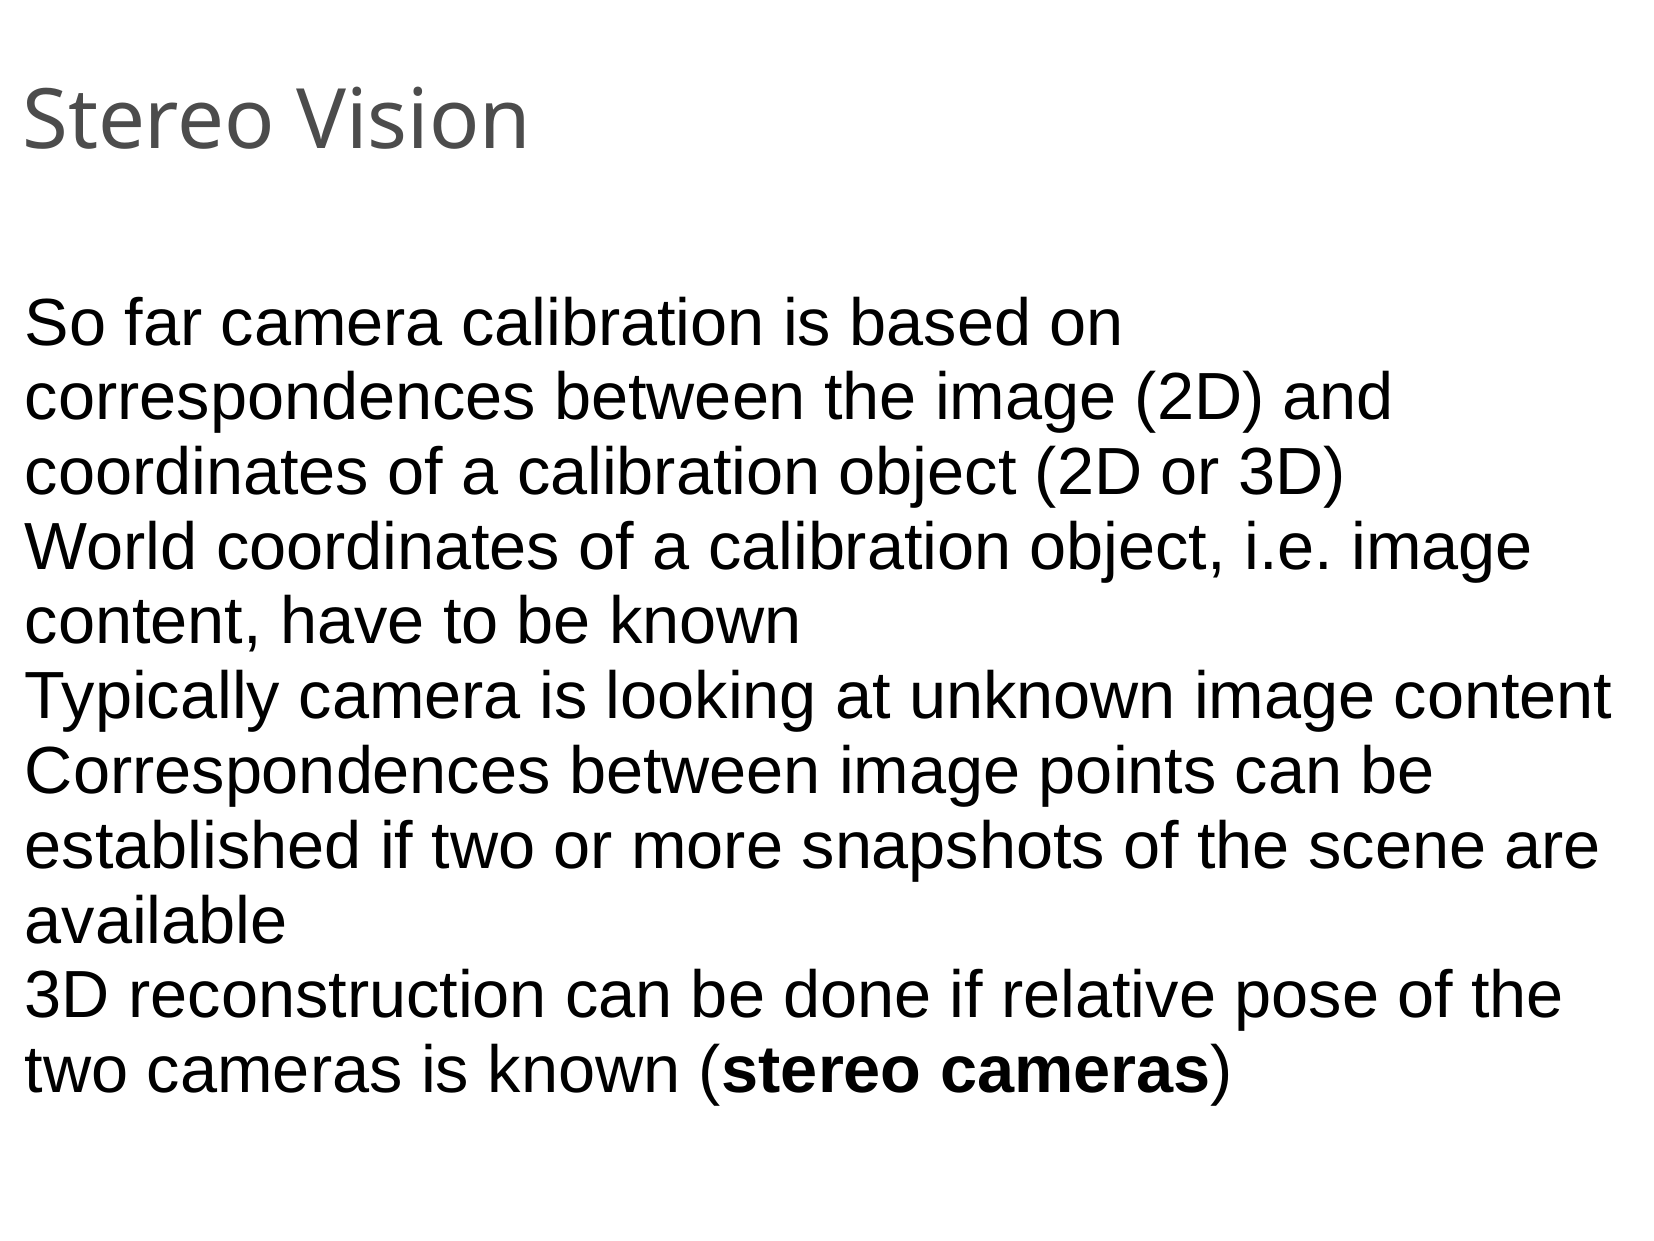

# Stereo Vision
So far camera calibration is based on correspondences between the image (2D) and coordinates of a calibration object (2D or 3D)
World coordinates of a calibration object, i.e. image content, have to be known
Typically camera is looking at unknown image content
Correspondences between image points can be established if two or more snapshots of the scene are available
3D reconstruction can be done if relative pose of the two cameras is known (stereo cameras)